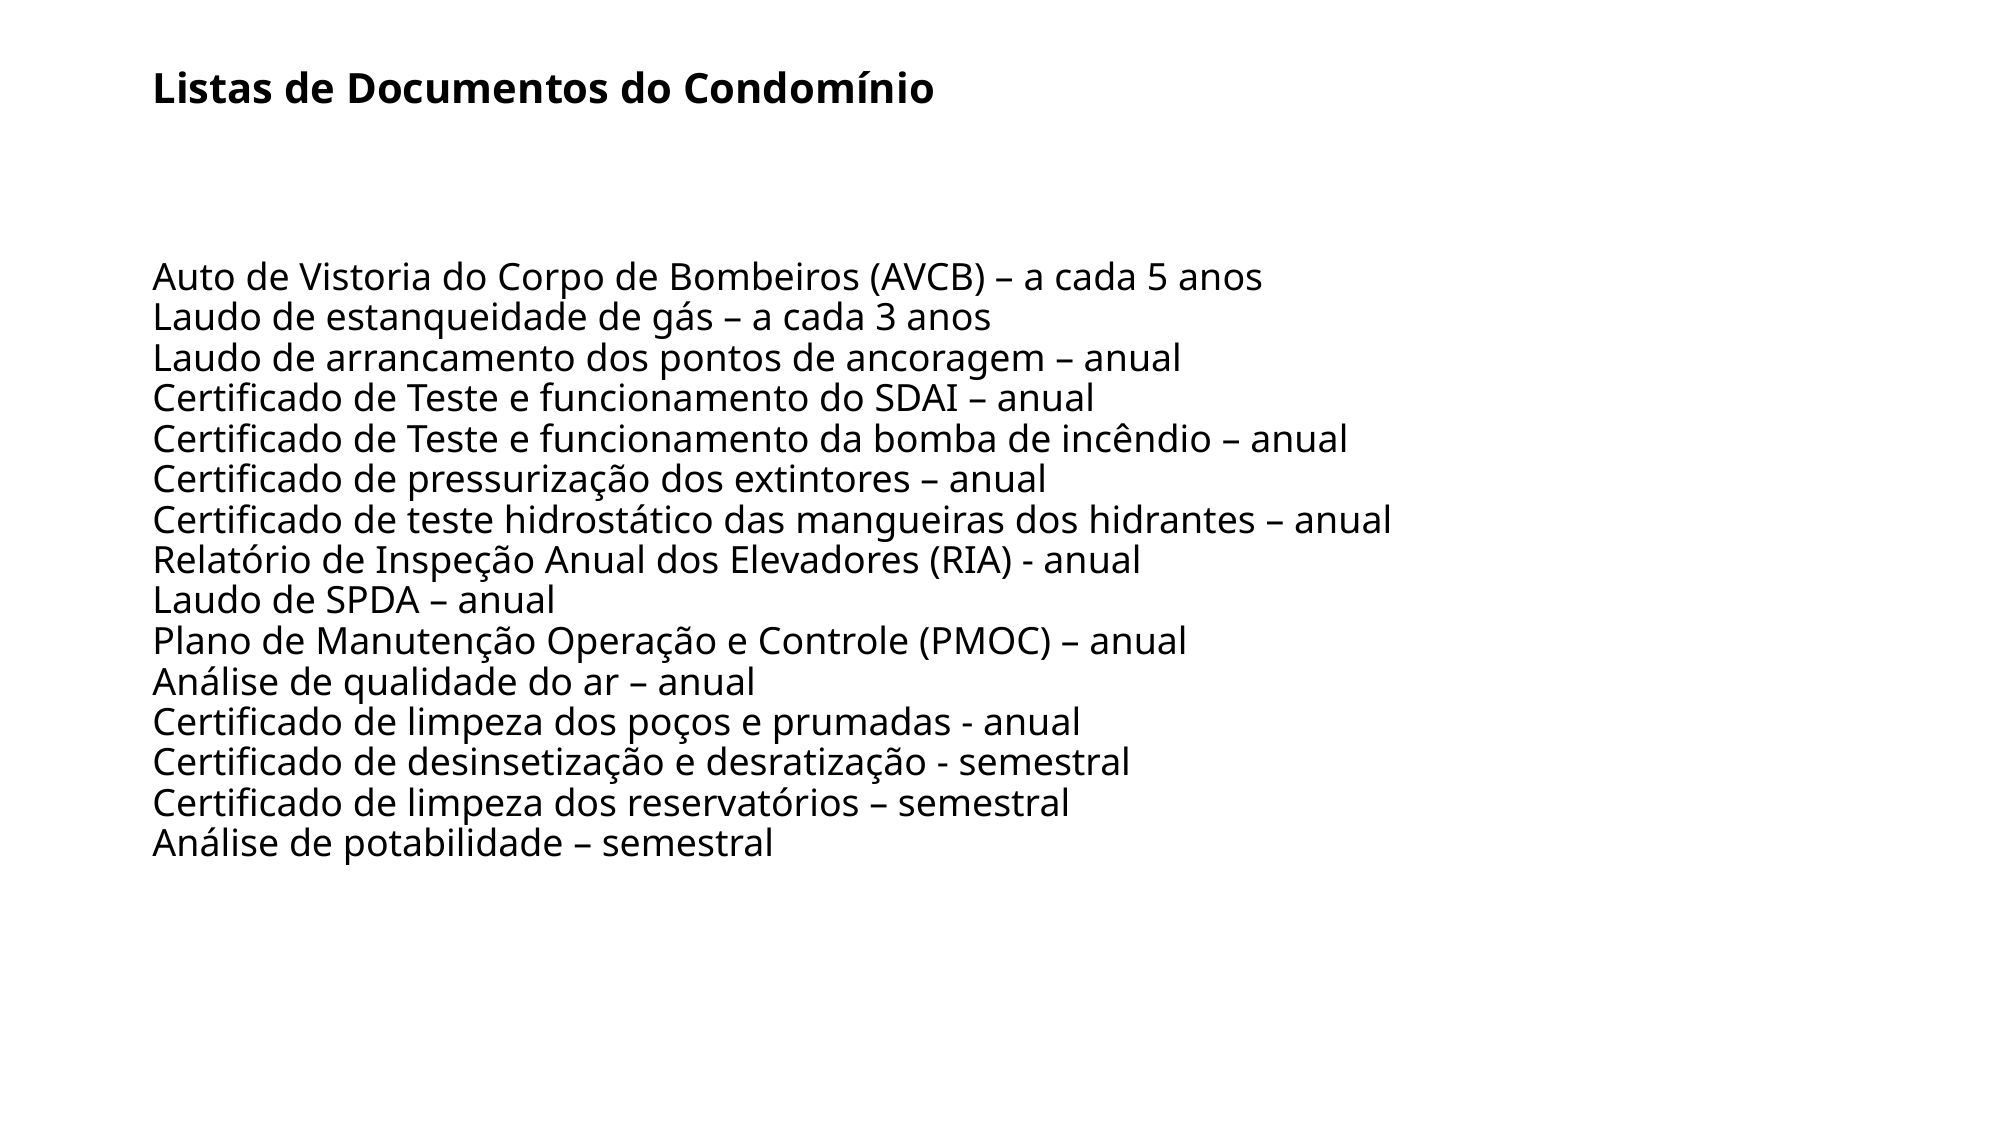

Listas de Documentos do Condomínio
# Auto de Vistoria do Corpo de Bombeiros (AVCB) – a cada 5 anos Laudo de estanqueidade de gás – a cada 3 anos Laudo de arrancamento dos pontos de ancoragem – anual Certificado de Teste e funcionamento do SDAI – anual Certificado de Teste e funcionamento da bomba de incêndio – anual Certificado de pressurização dos extintores – anual Certificado de teste hidrostático das mangueiras dos hidrantes – anual Relatório de Inspeção Anual dos Elevadores (RIA) - anual Laudo de SPDA – anual Plano de Manutenção Operação e Controle (PMOC) – anual Análise de qualidade do ar – anual Certificado de limpeza dos poços e prumadas - anual Certificado de desinsetização e desratização - semestral Certificado de limpeza dos reservatórios – semestral Análise de potabilidade – semestral